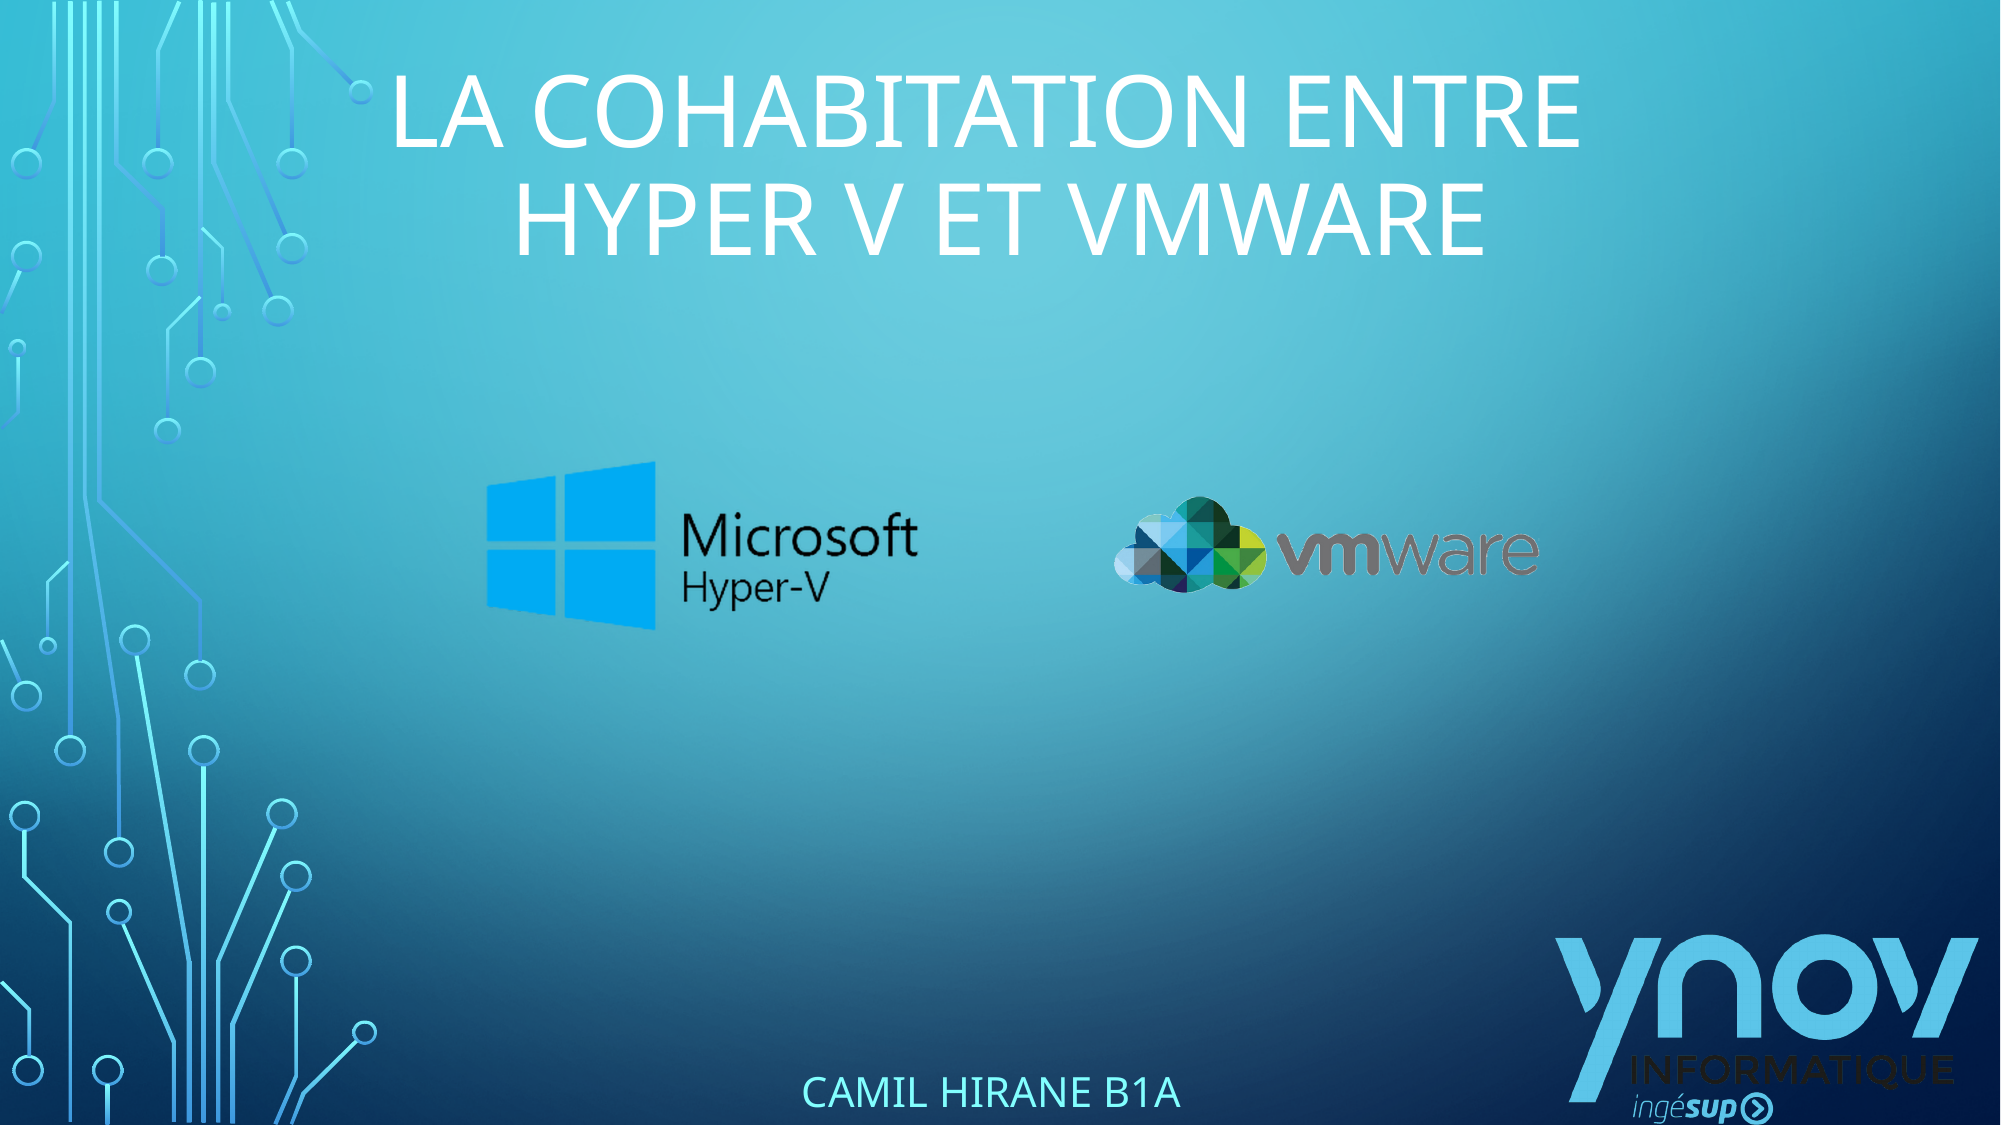

# La cohabitation entre hyper V et VMWare
Camil hirane B1A